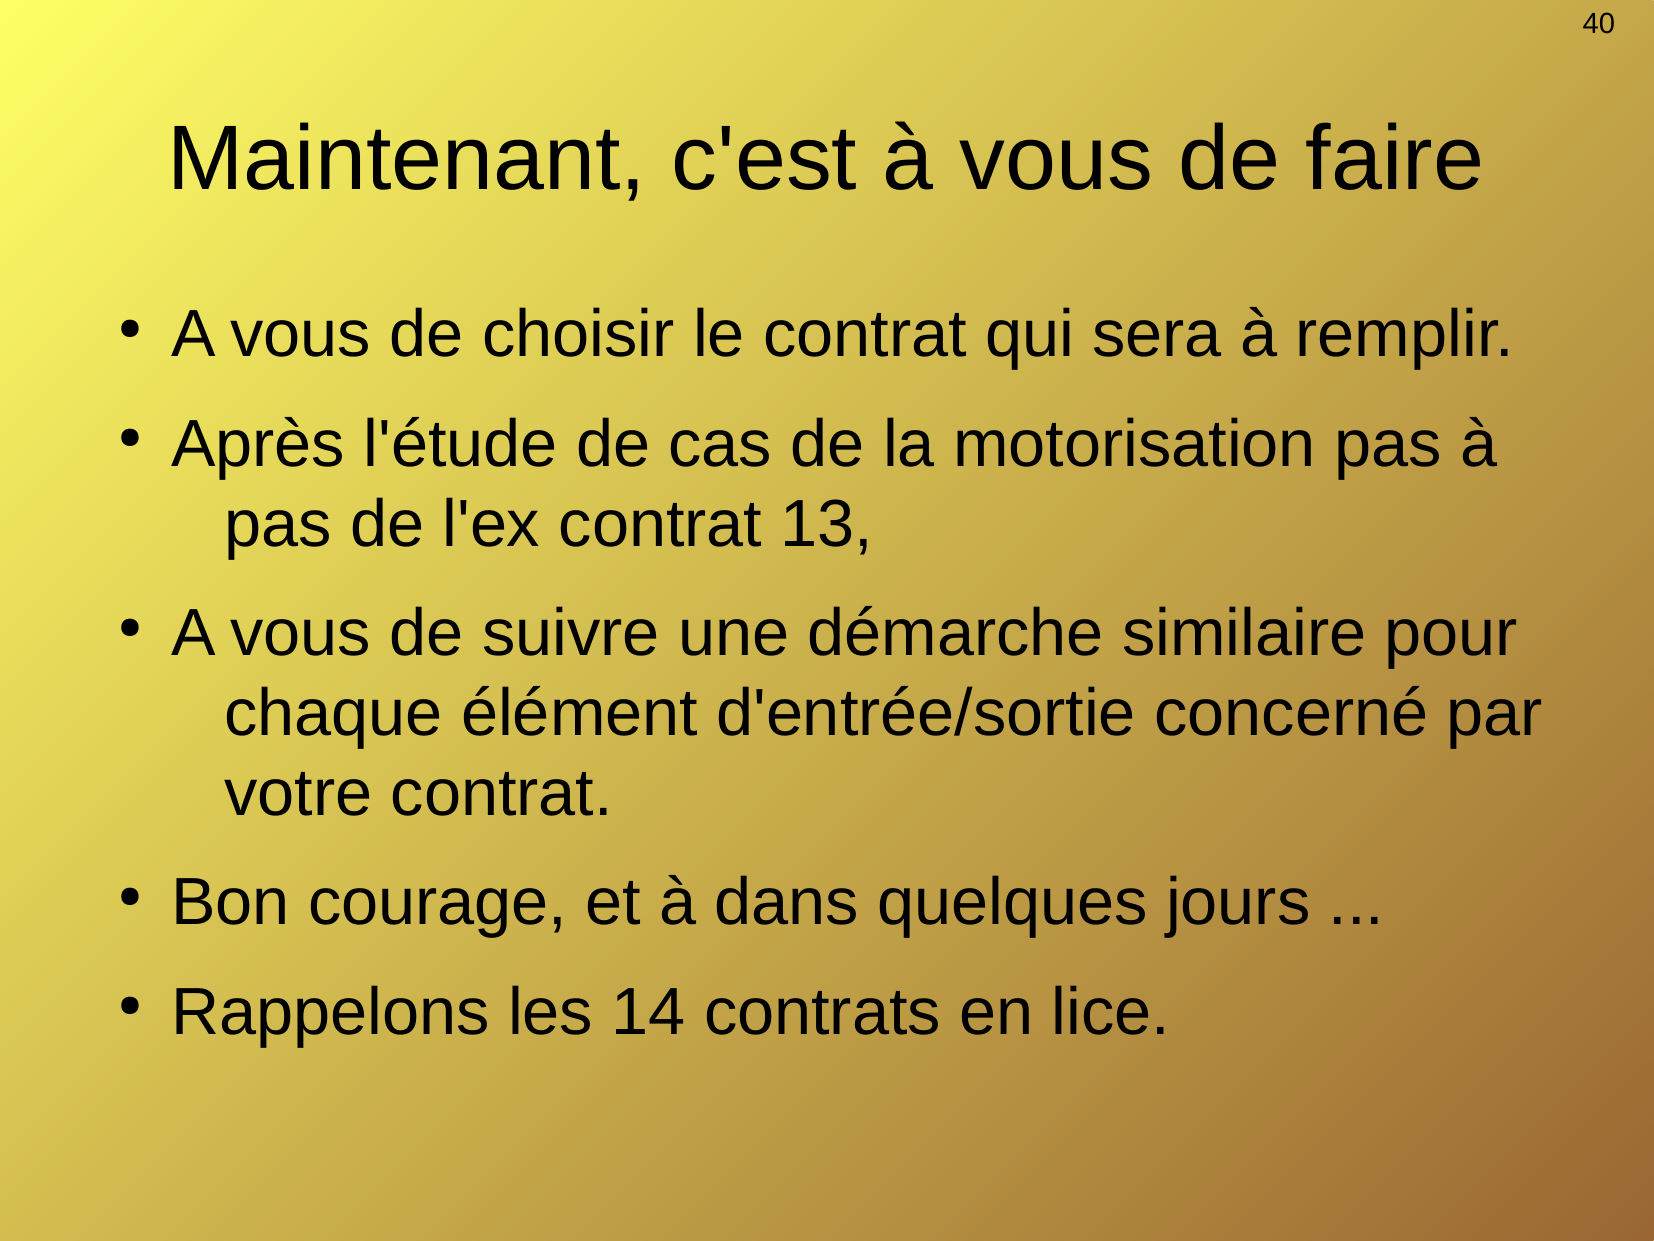

# Maintenant, c'est à vous de faire
A vous de choisir le contrat qui sera à remplir.
Après l'étude de cas de la motorisation pas à pas de l'ex contrat 13,
A vous de suivre une démarche similaire pour chaque élément d'entrée/sortie concerné par votre contrat.
Bon courage, et à dans quelques jours ...
Rappelons les 14 contrats en lice.